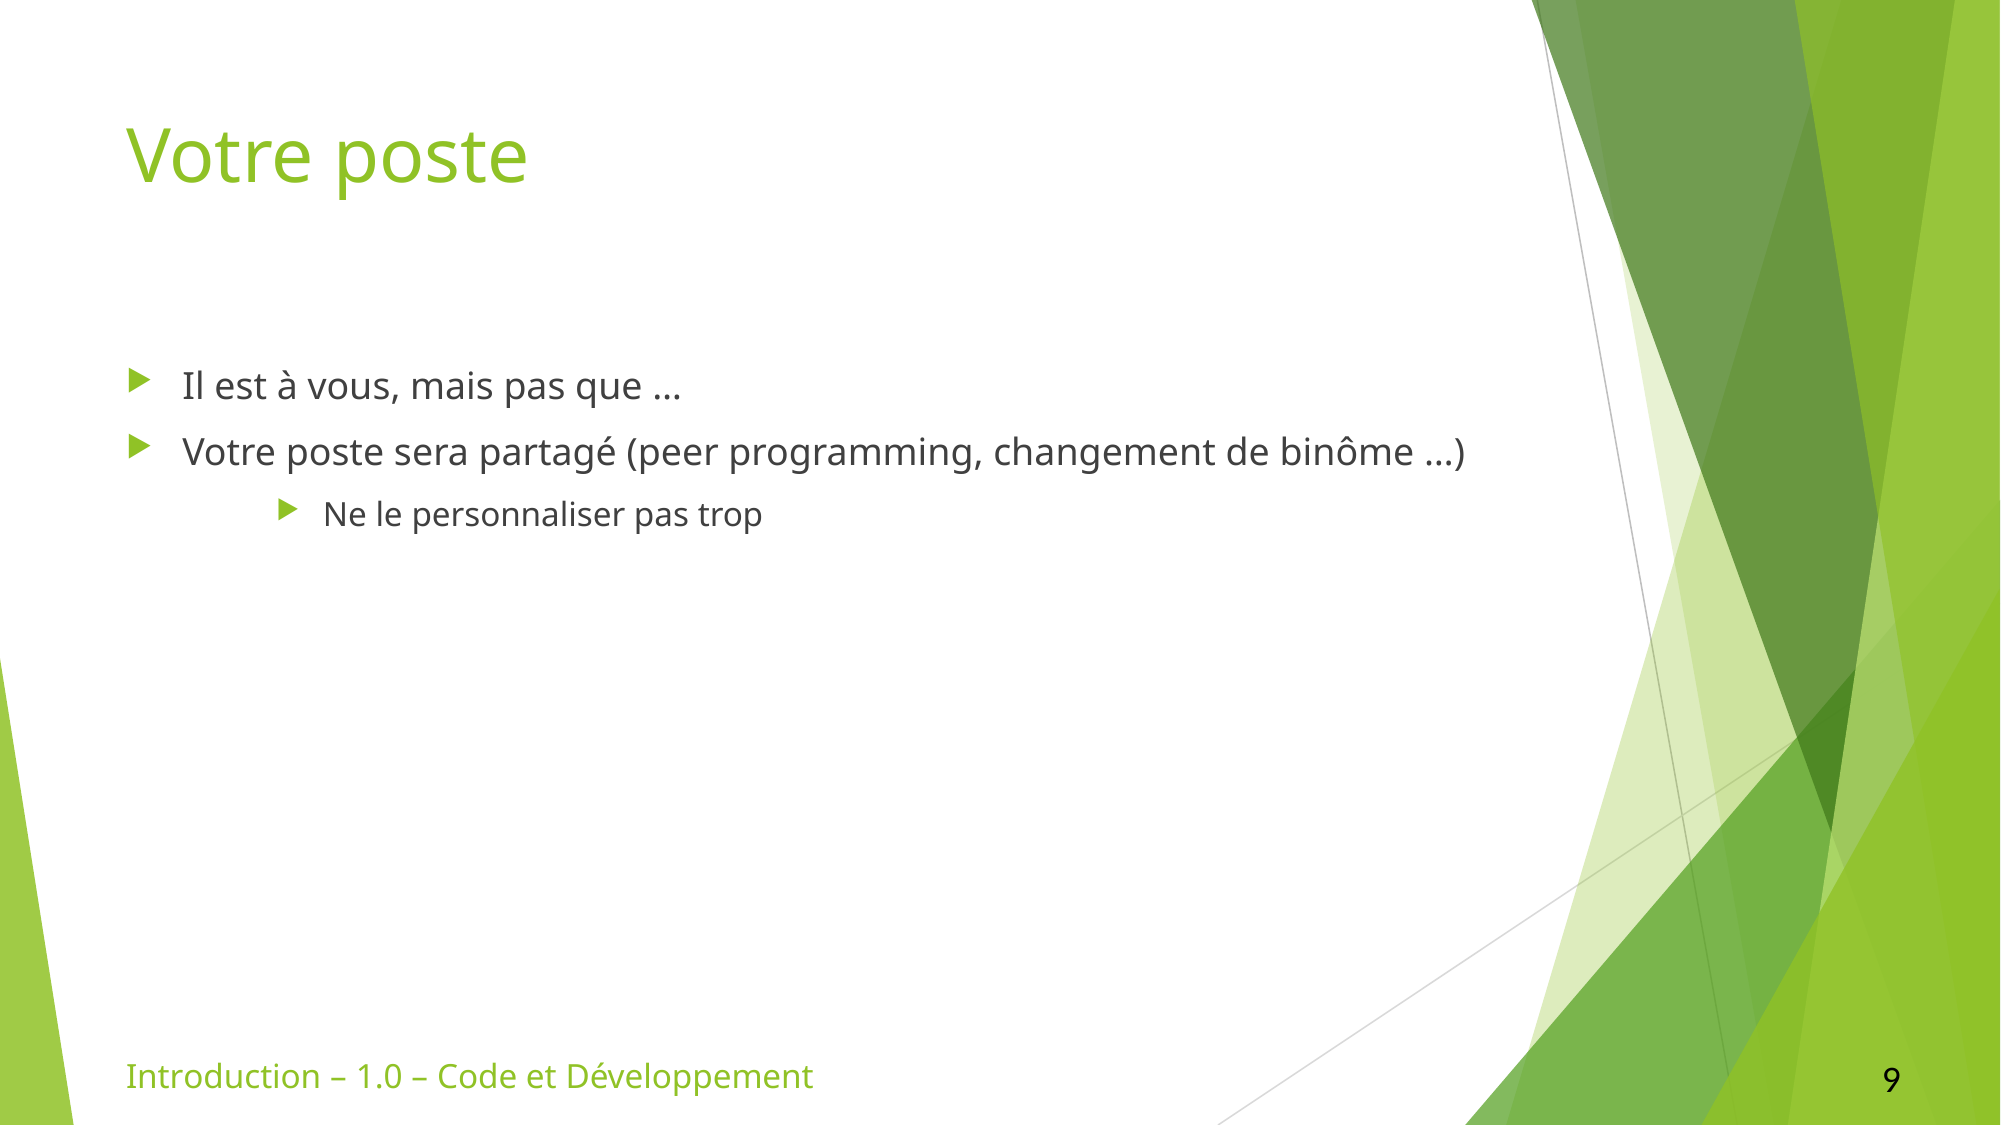

# Votre poste
Il est à vous, mais pas que …
Votre poste sera partagé (peer programming, changement de binôme …)
Ne le personnaliser pas trop
Introduction – 1.0 – Code et Développement